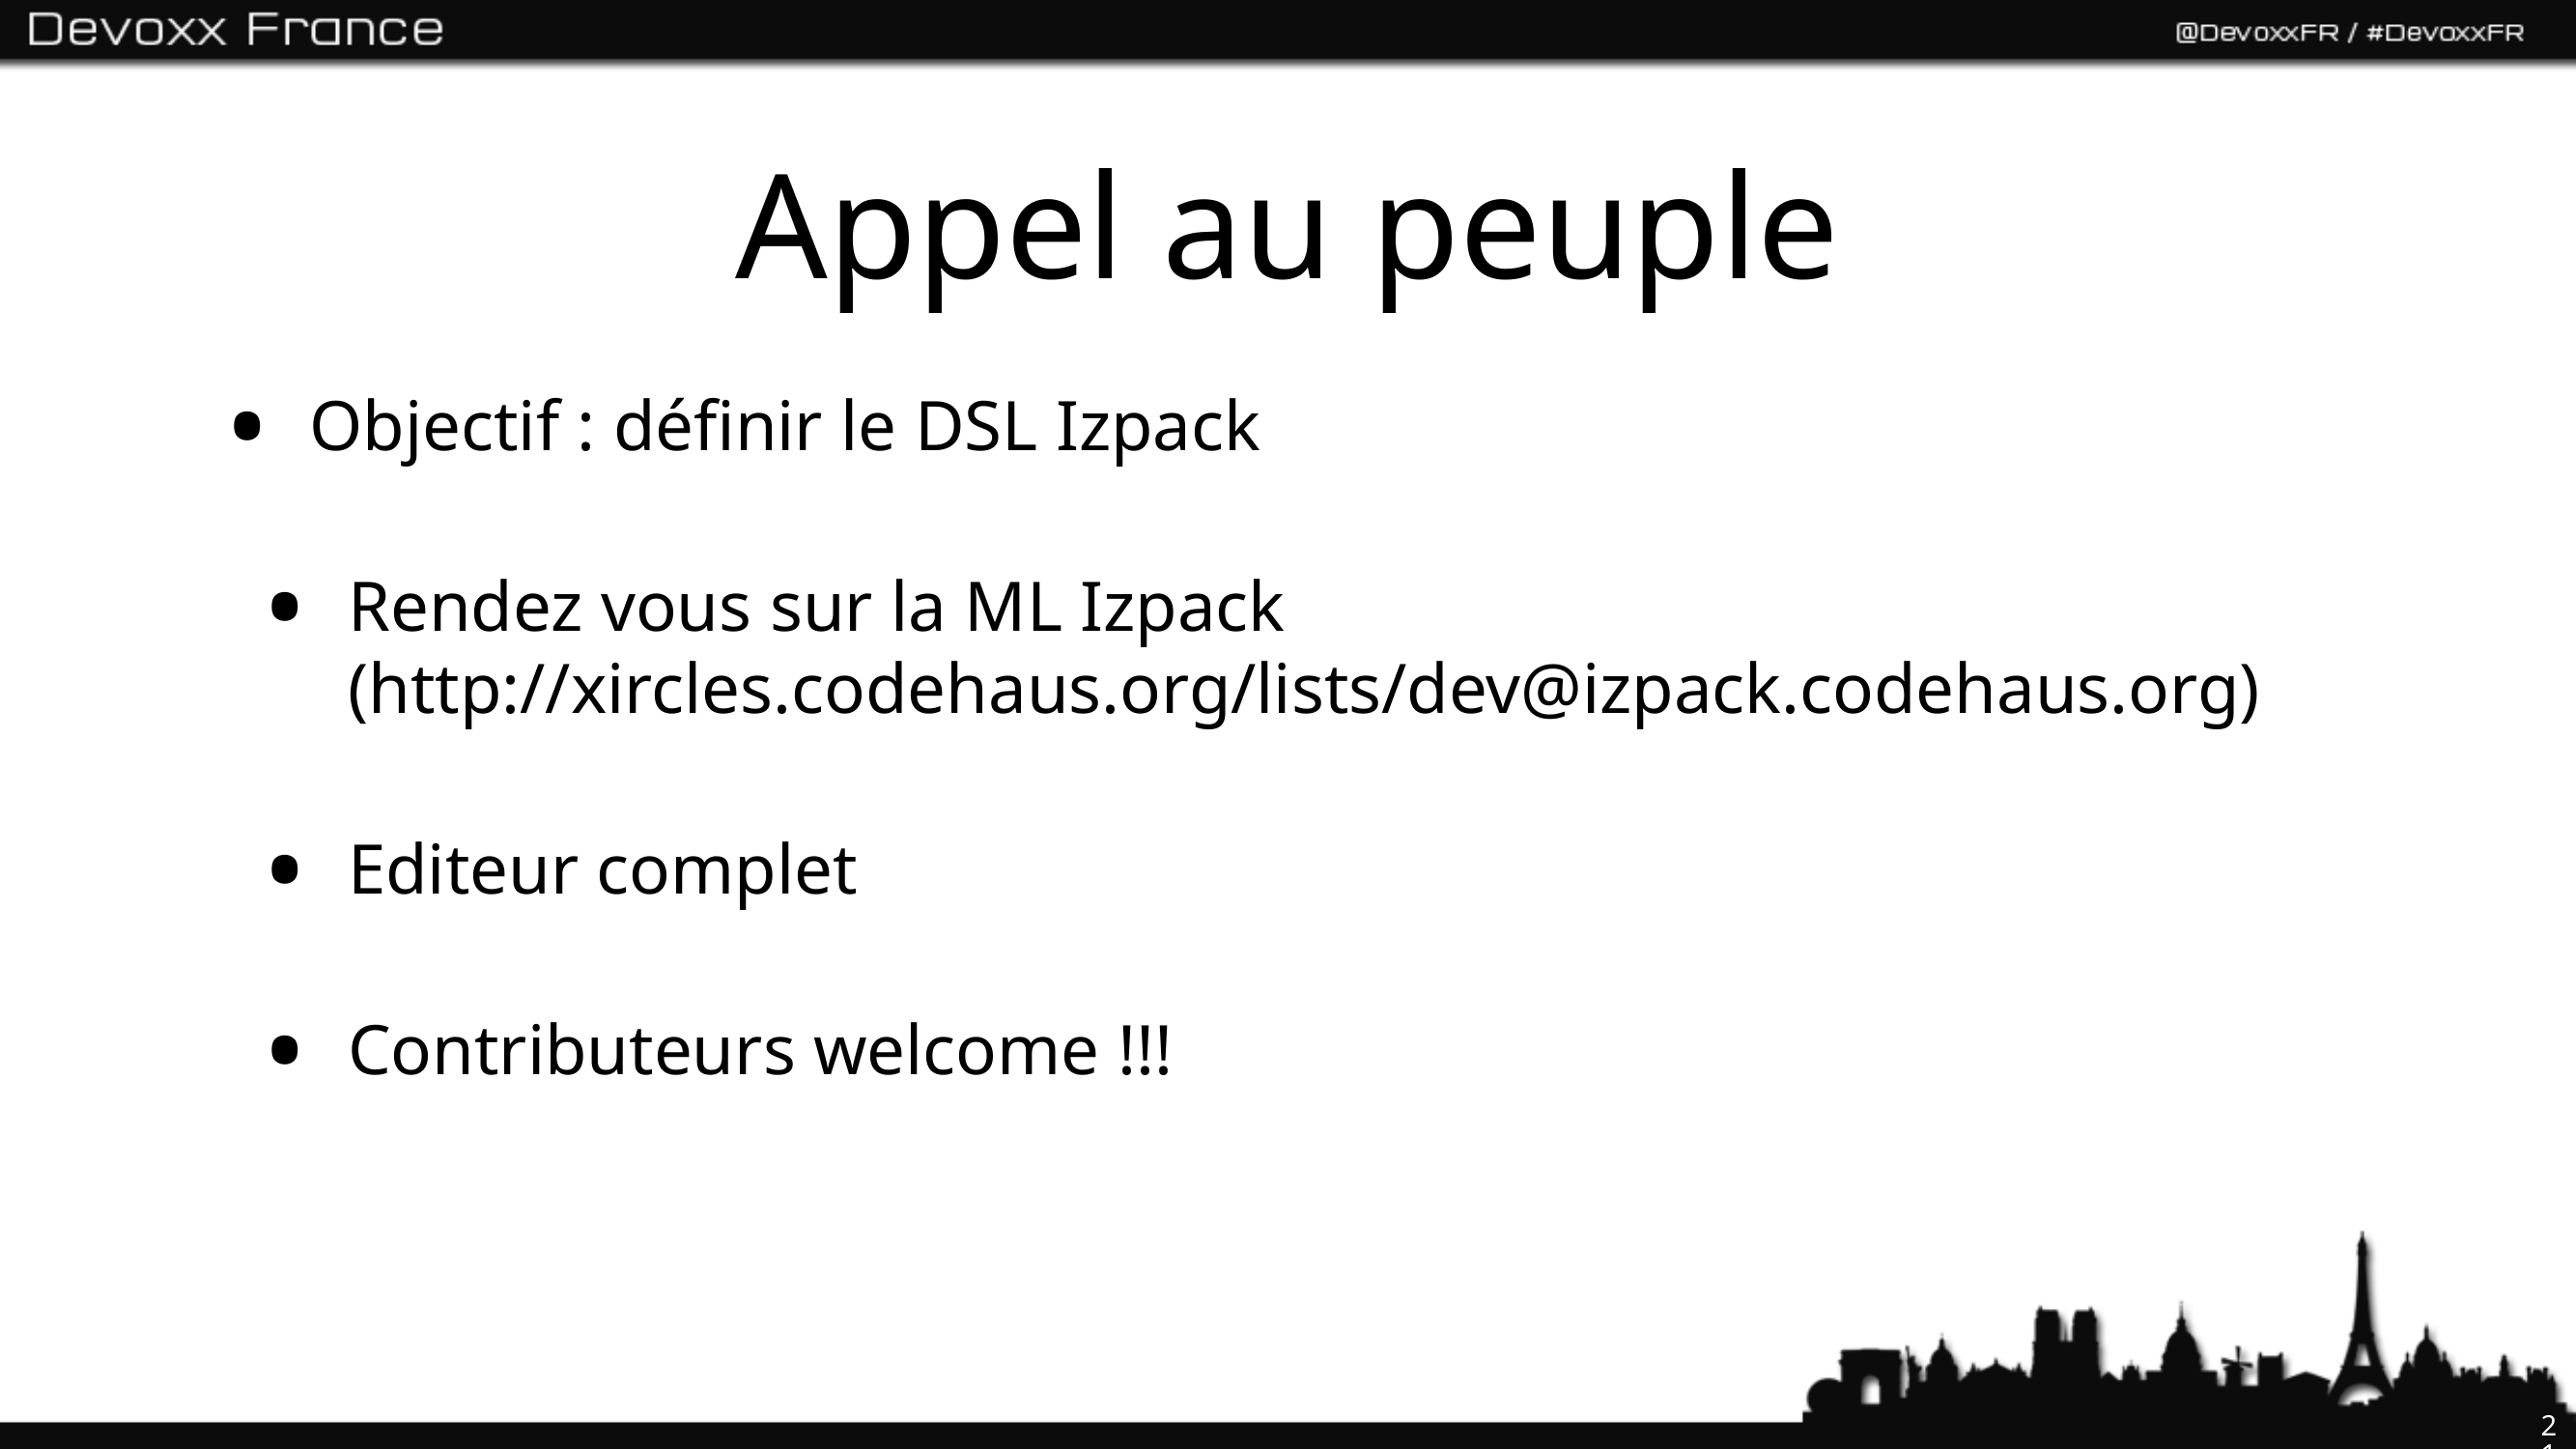

# Appel au peuple
Objectif : définir le DSL Izpack
Rendez vous sur la ML Izpack (http://xircles.codehaus.org/lists/dev@izpack.codehaus.org)
Editeur complet
Contributeurs welcome !!!
21